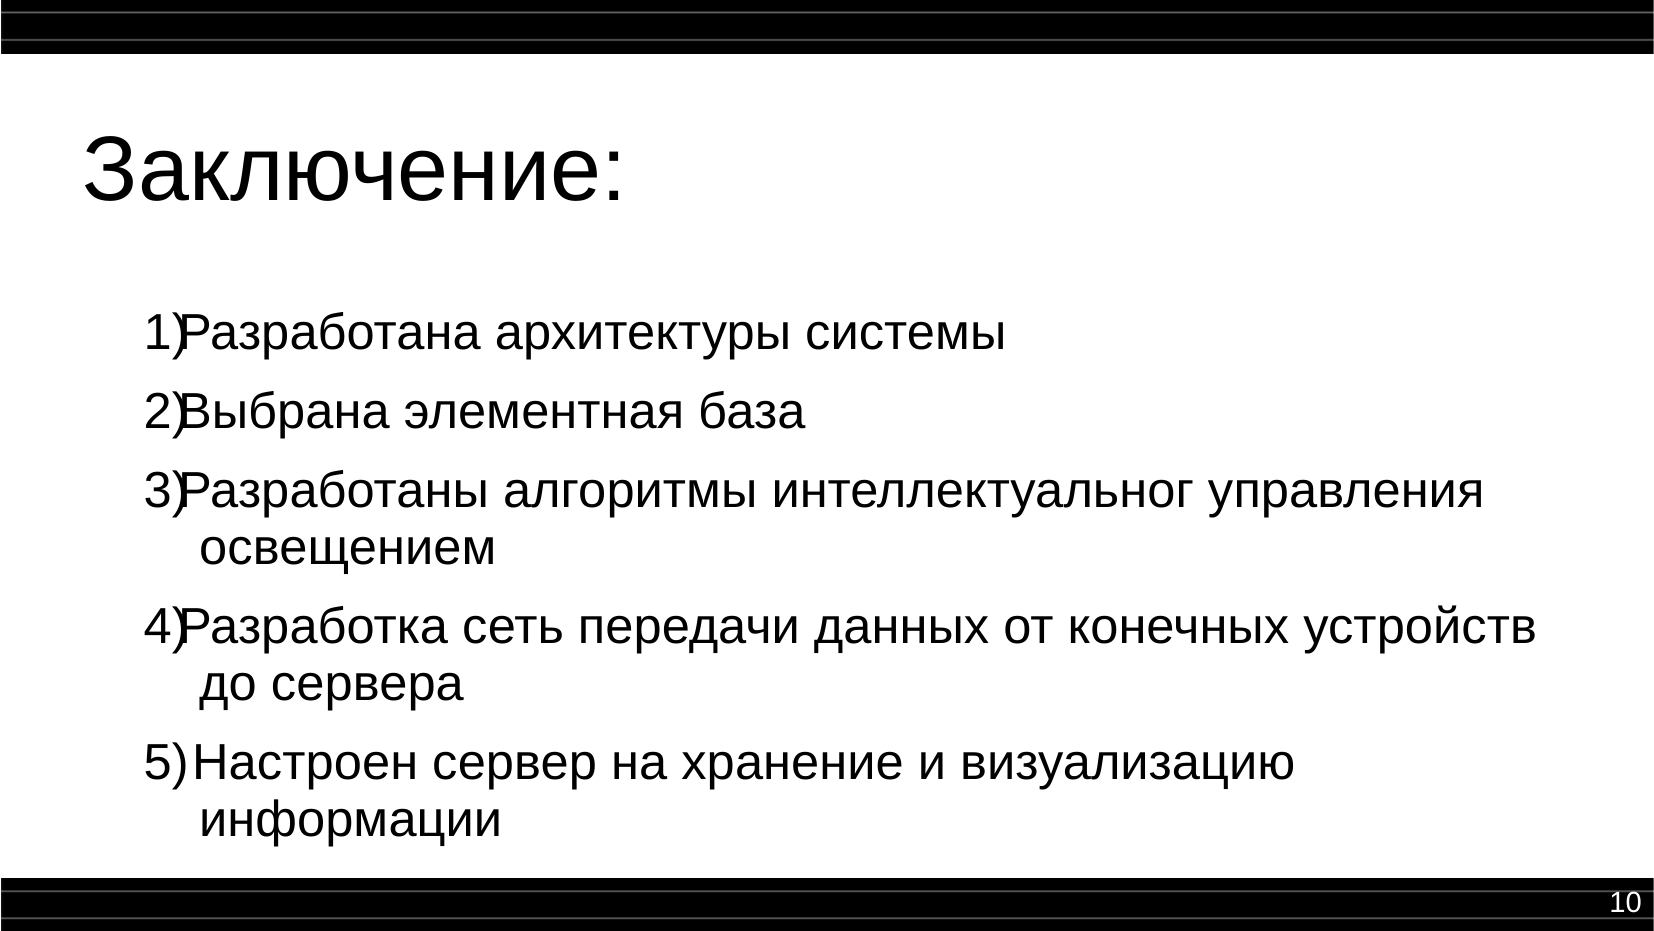

# Заключение:
Разработана архитектуры системы
Выбрана элементная база
Разработаны алгоритмы интеллектуальног управления освещением
Разработка сеть передачи данных от конечных устройств до сервера
 Настроен сервер на хранение и визуализацию информации